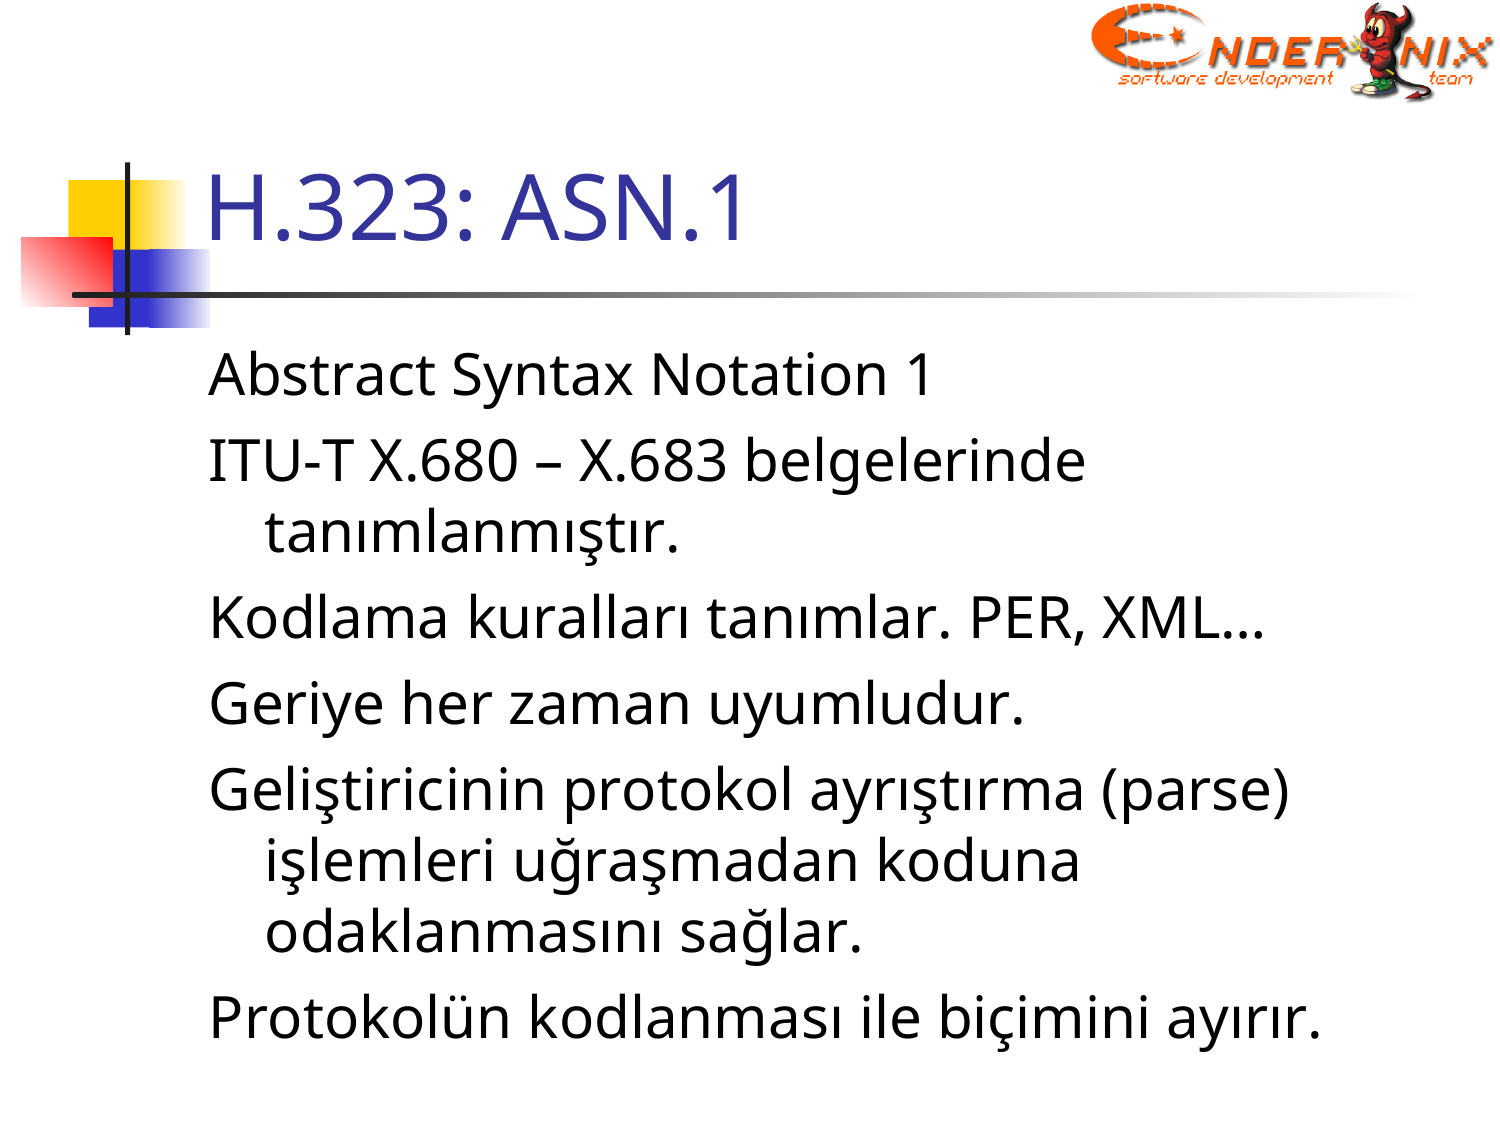

# H.323: ASN.1
Abstract Syntax Notation 1
ITU-T X.680 – X.683 belgelerinde tanımlanmıştır.
Kodlama kuralları tanımlar. PER, XML…
Geriye her zaman uyumludur.
Geliştiricinin protokol ayrıştırma (parse) işlemleri uğraşmadan koduna odaklanmasını sağlar.
Protokolün kodlanması ile biçimini ayırır.